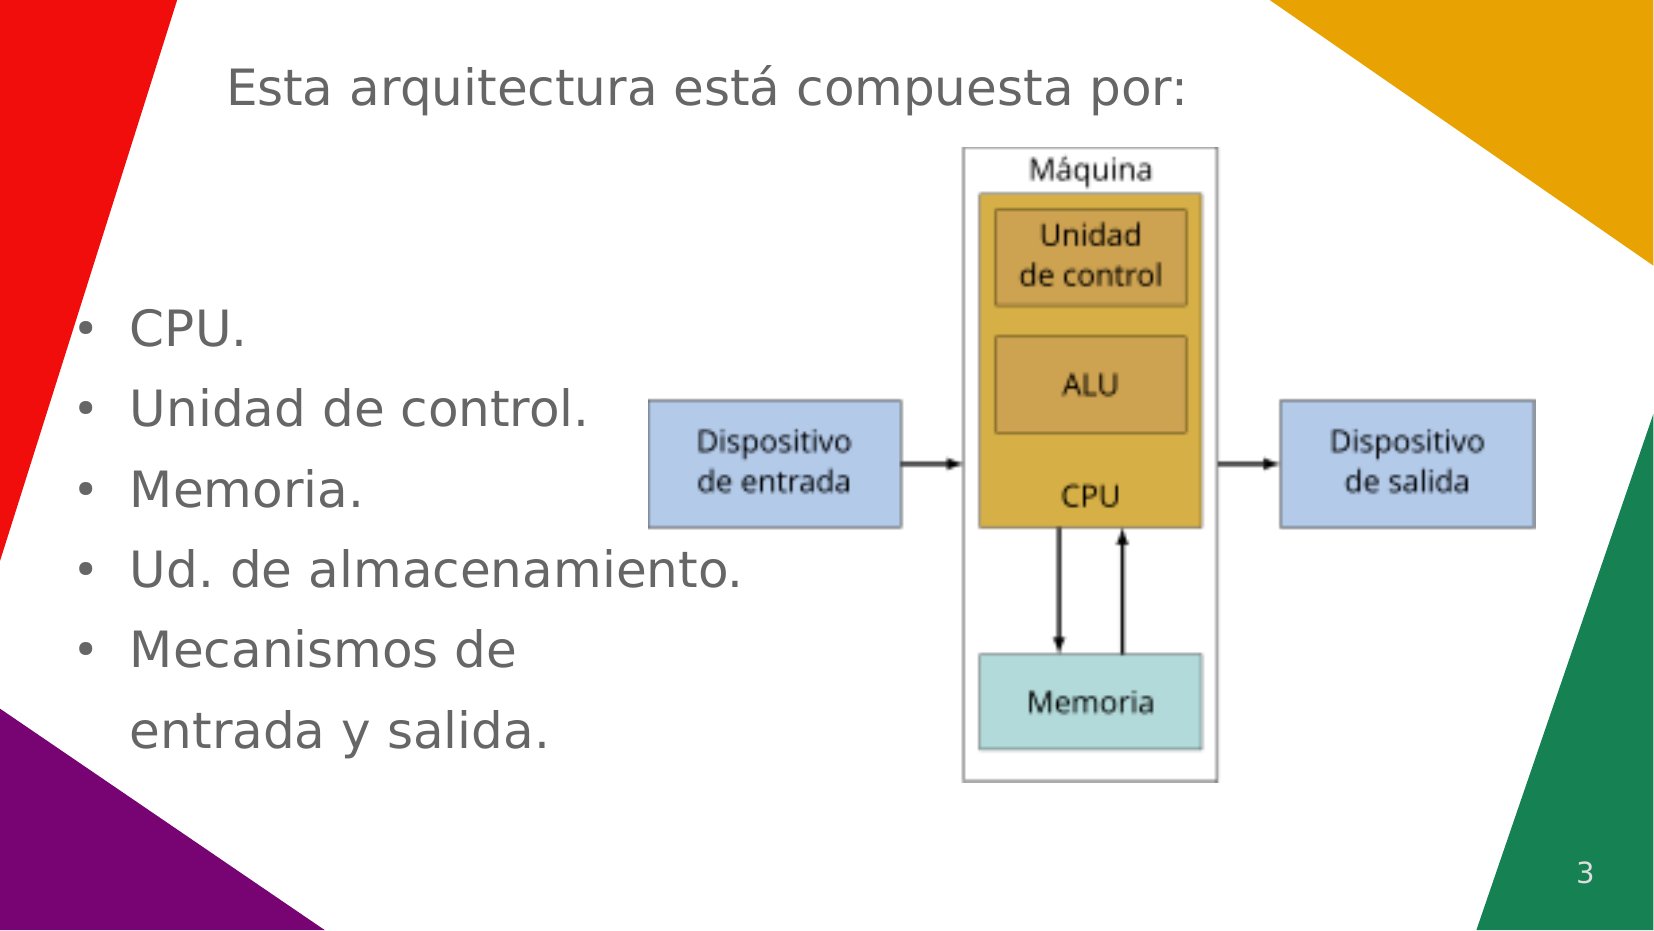

# Esta arquitectura está compuesta por:
CPU.
Unidad de control.
Memoria.
Ud. de almacenamiento.
Mecanismos de
entrada y salida.
3